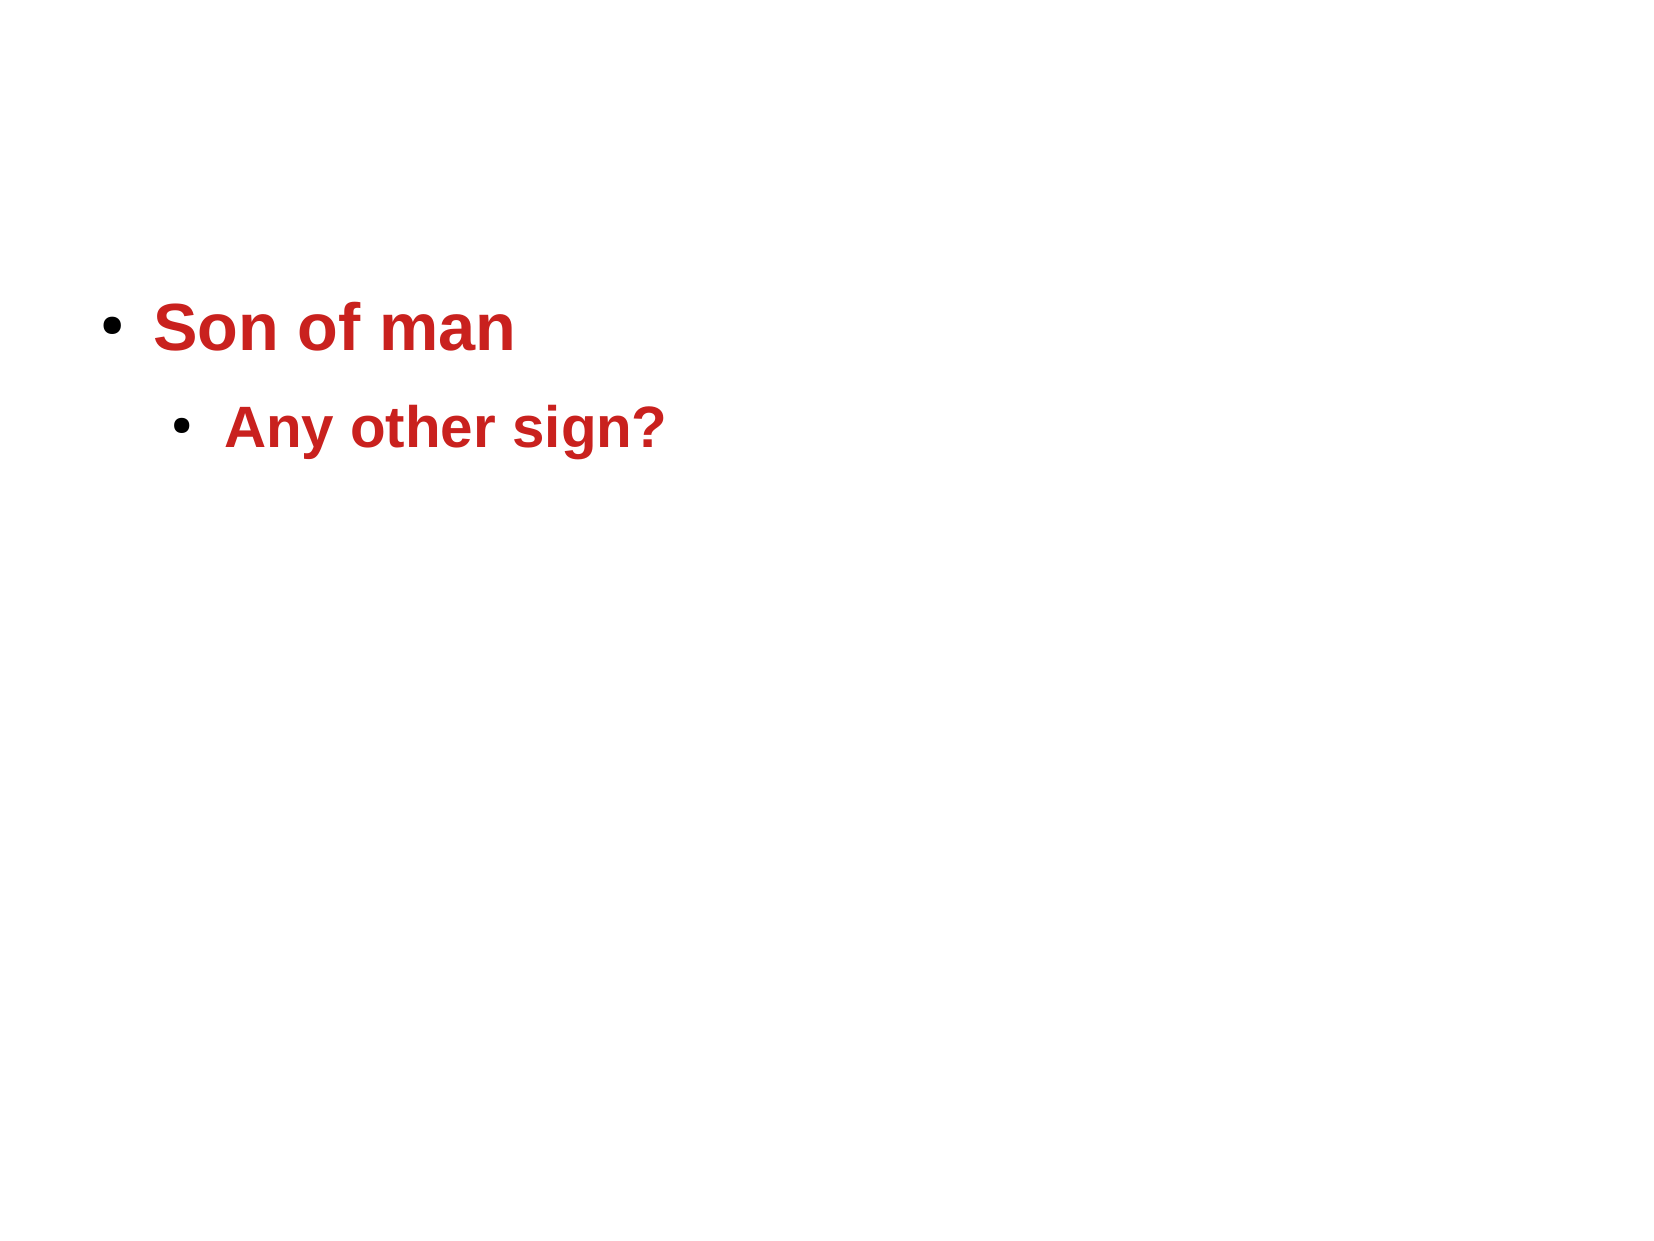

#
Son of man
Any other sign?